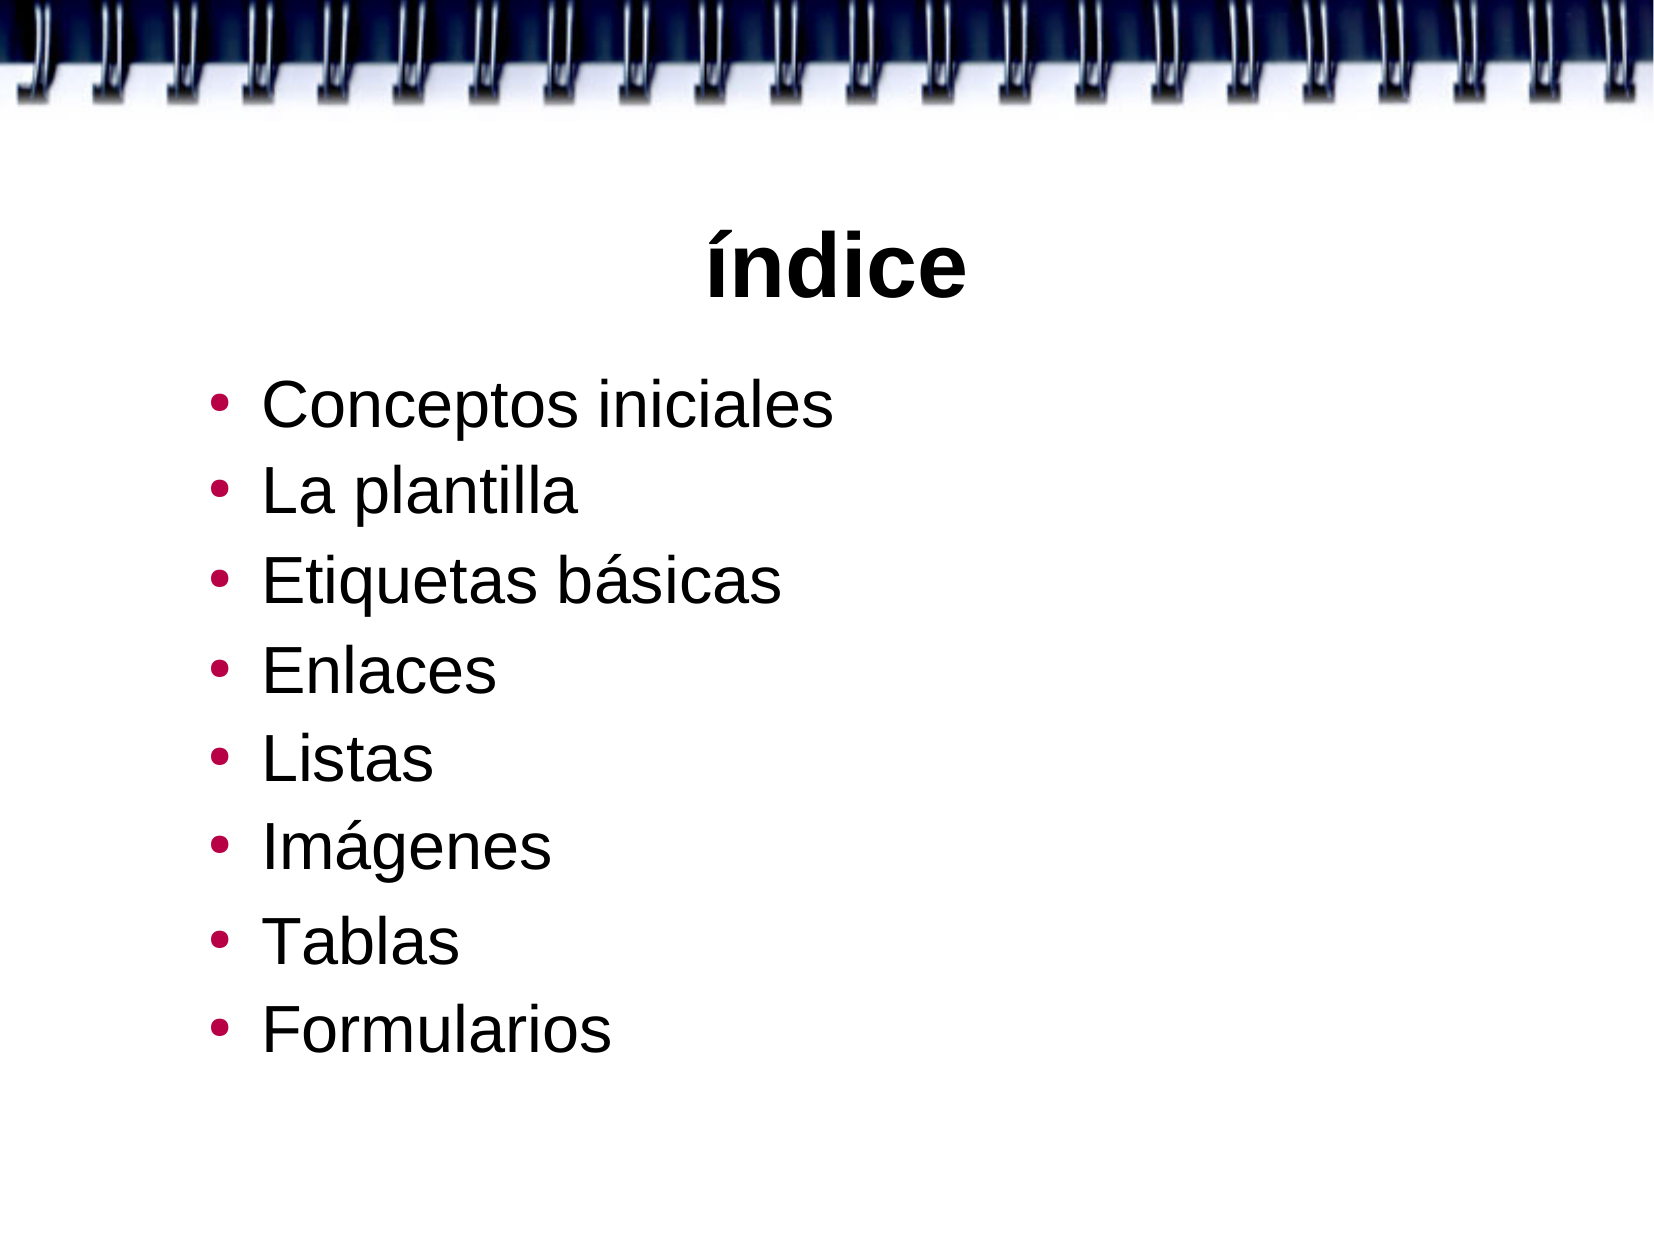

# índice
Conceptos iniciales
La plantilla
Etiquetas básicas
Enlaces
Listas
Imágenes
Tablas
Formularios